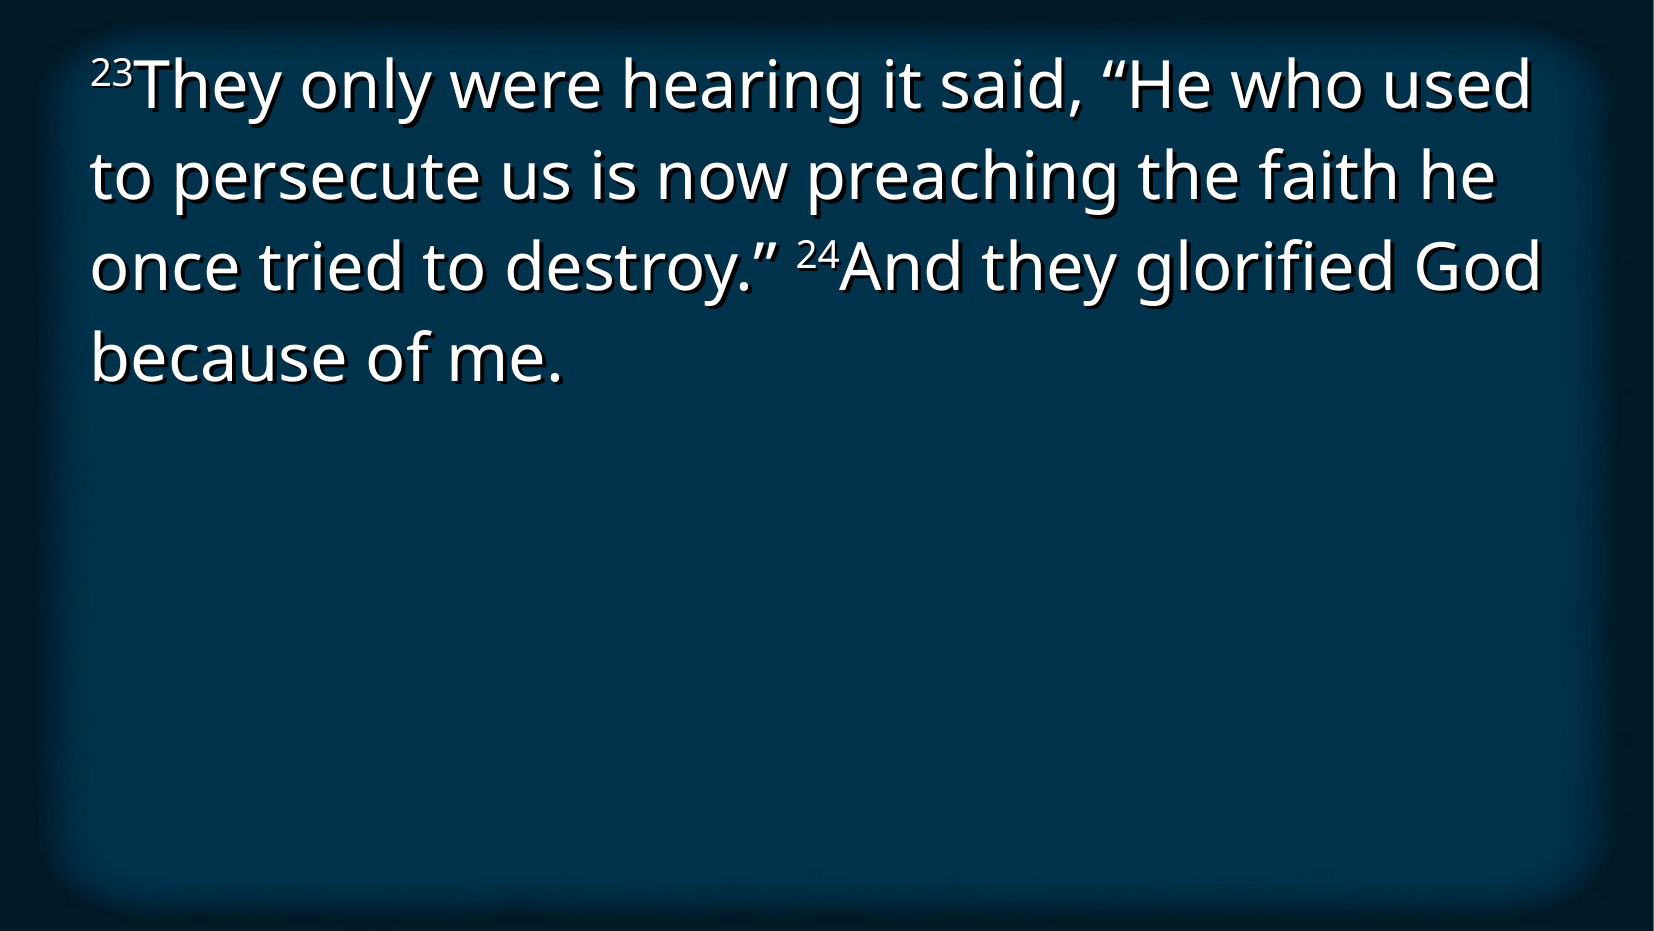

23They only were hearing it said, “He who used to persecute us is now preaching the faith he once tried to destroy.” 24And they glorified God because of me.